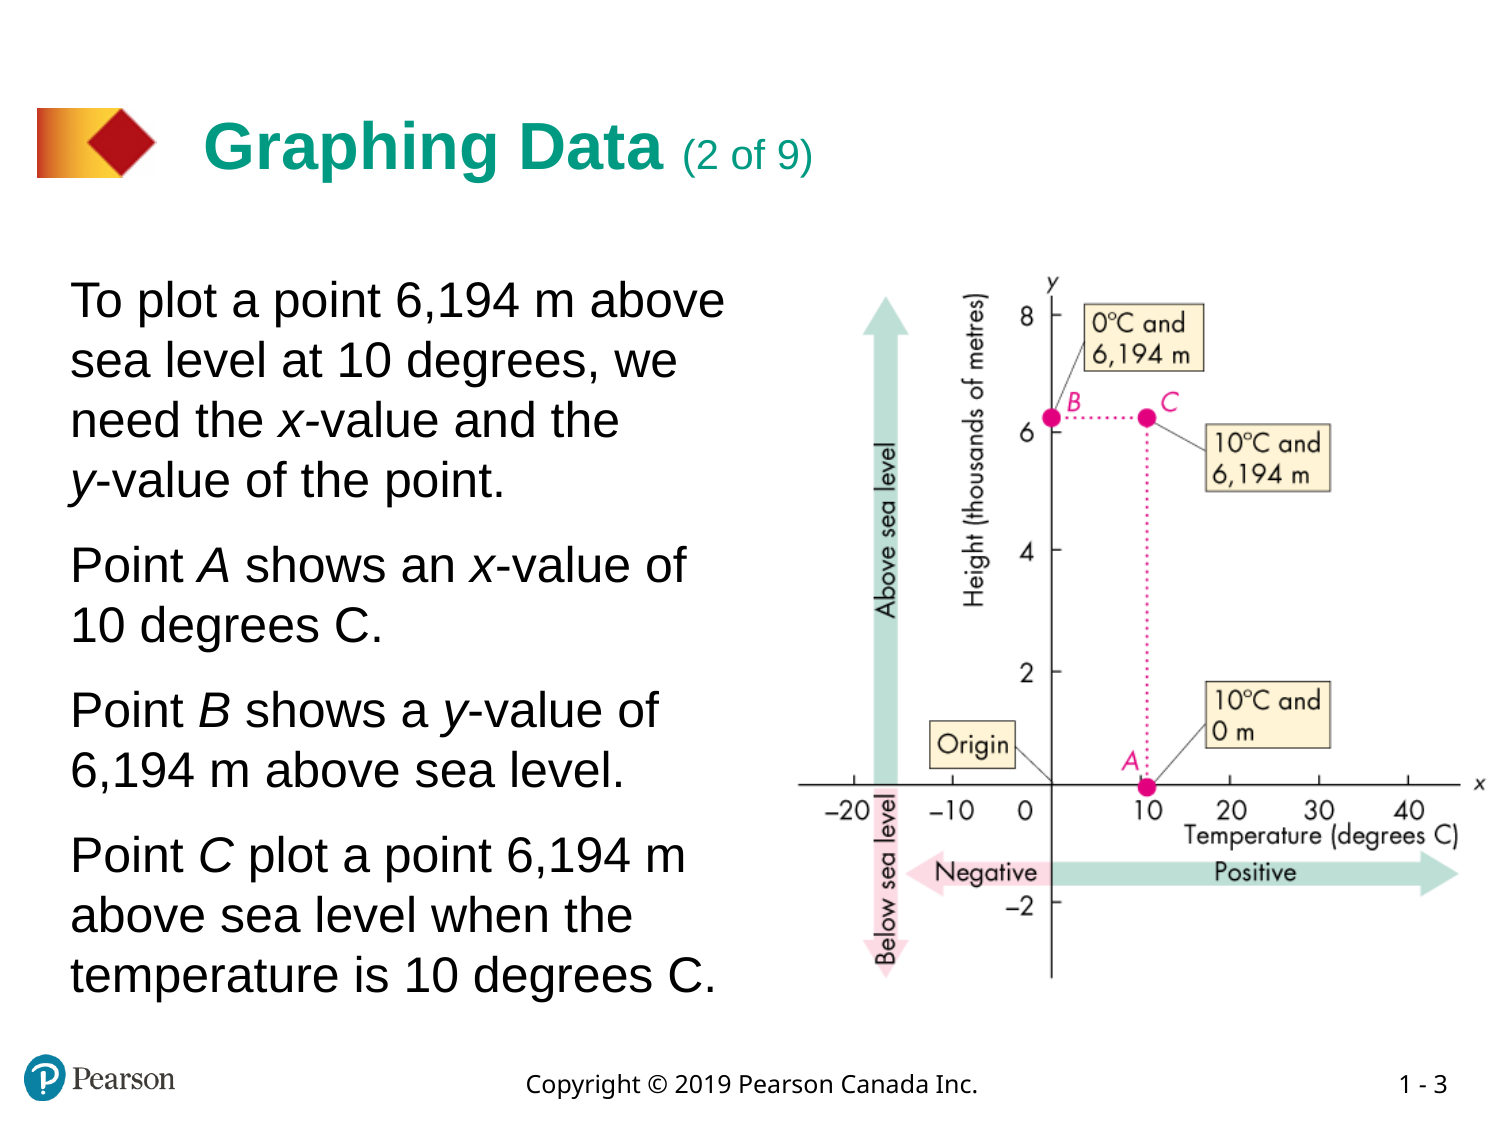

# Graphing Data (2 of 9)
To plot a point 6,194 m above sea level at 10 degrees, we need the x-value and the
y-value of the point.
Point A shows an x-value of 10 degrees C.
Point B shows a y-value of 6,194 m above sea level.
Point C plot a point 6,194 m above sea level when the temperature is 10 degrees C.